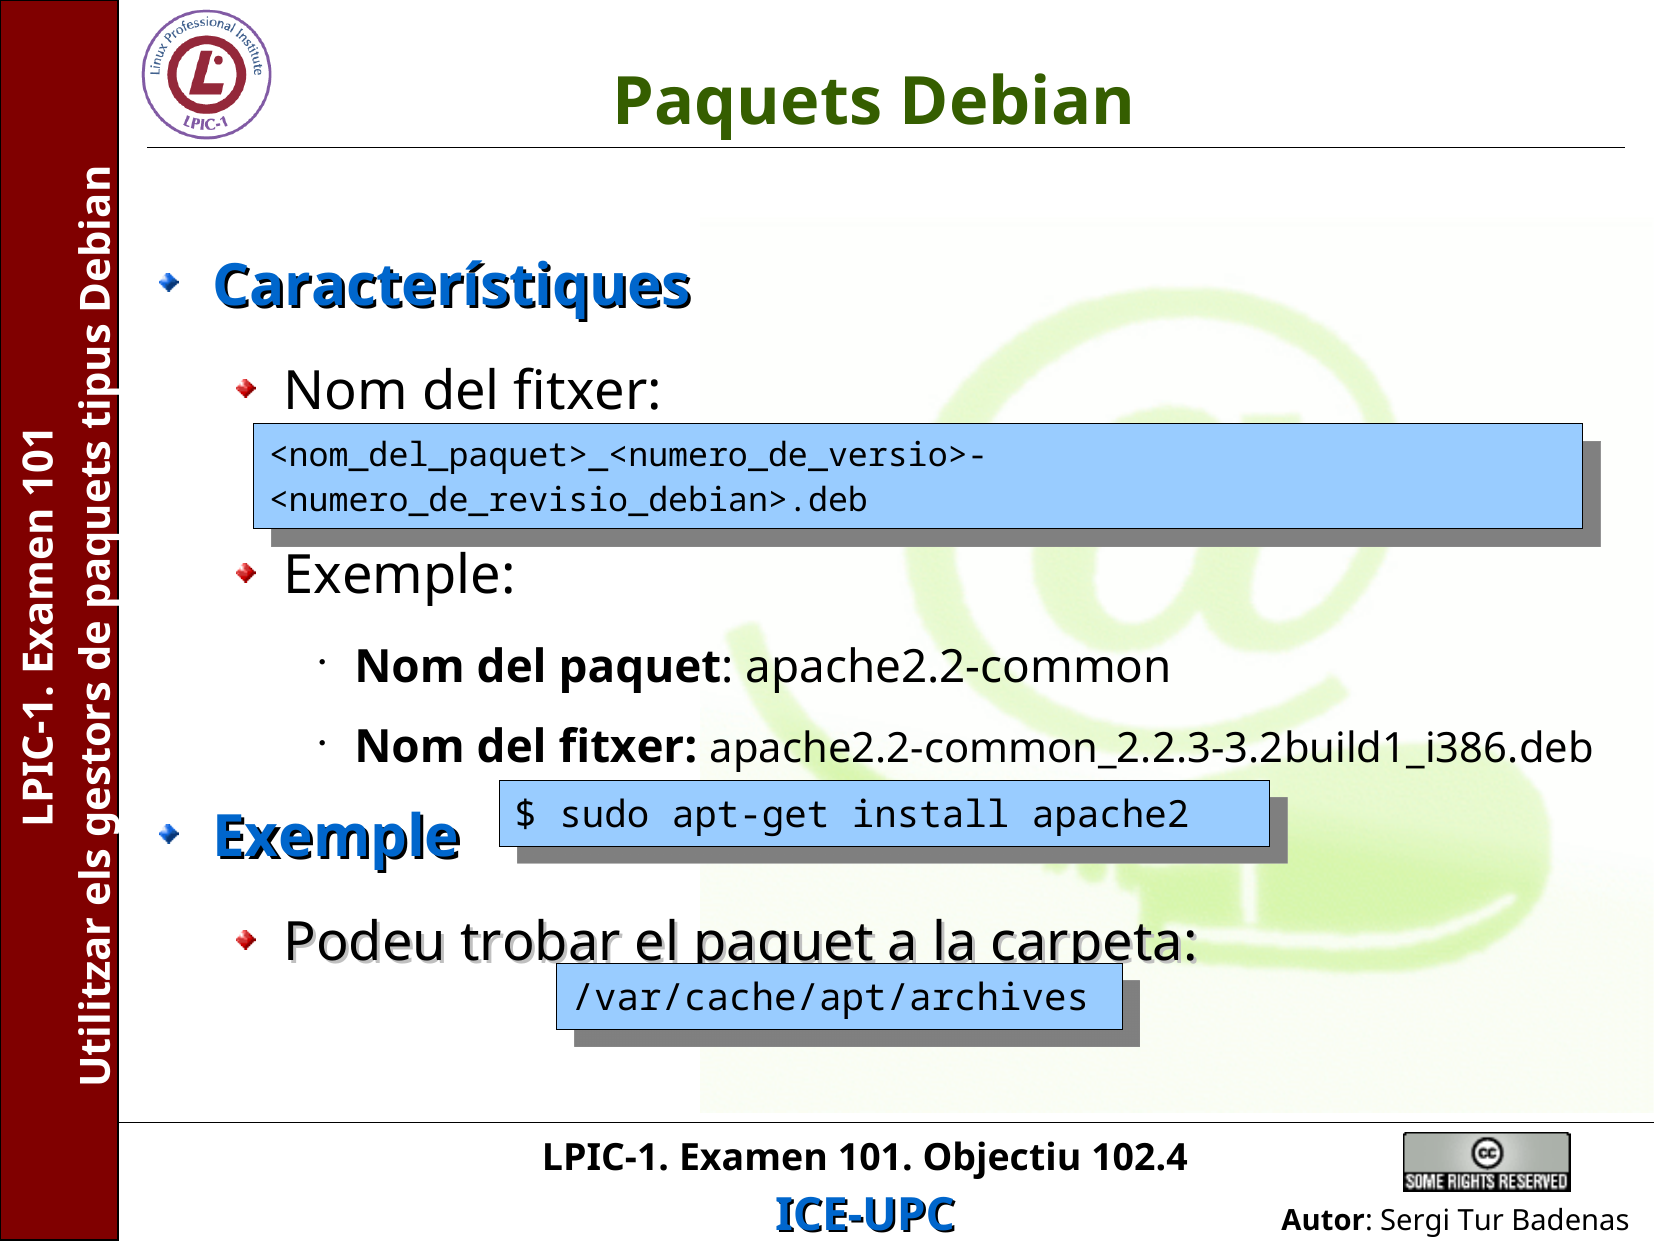

# Paquets Debian
Característiques
Nom del fitxer:
Exemple:
Nom del paquet: apache2.2-common
Nom del fitxer: apache2.2-common_2.2.3-3.2build1_i386.deb
Exemple
Podeu trobar el paquet a la carpeta:
<nom_del_paquet>_<numero_de_versio>-<numero_de_revisio_debian>.deb
$ sudo apt-get install apache2
/var/cache/apt/archives